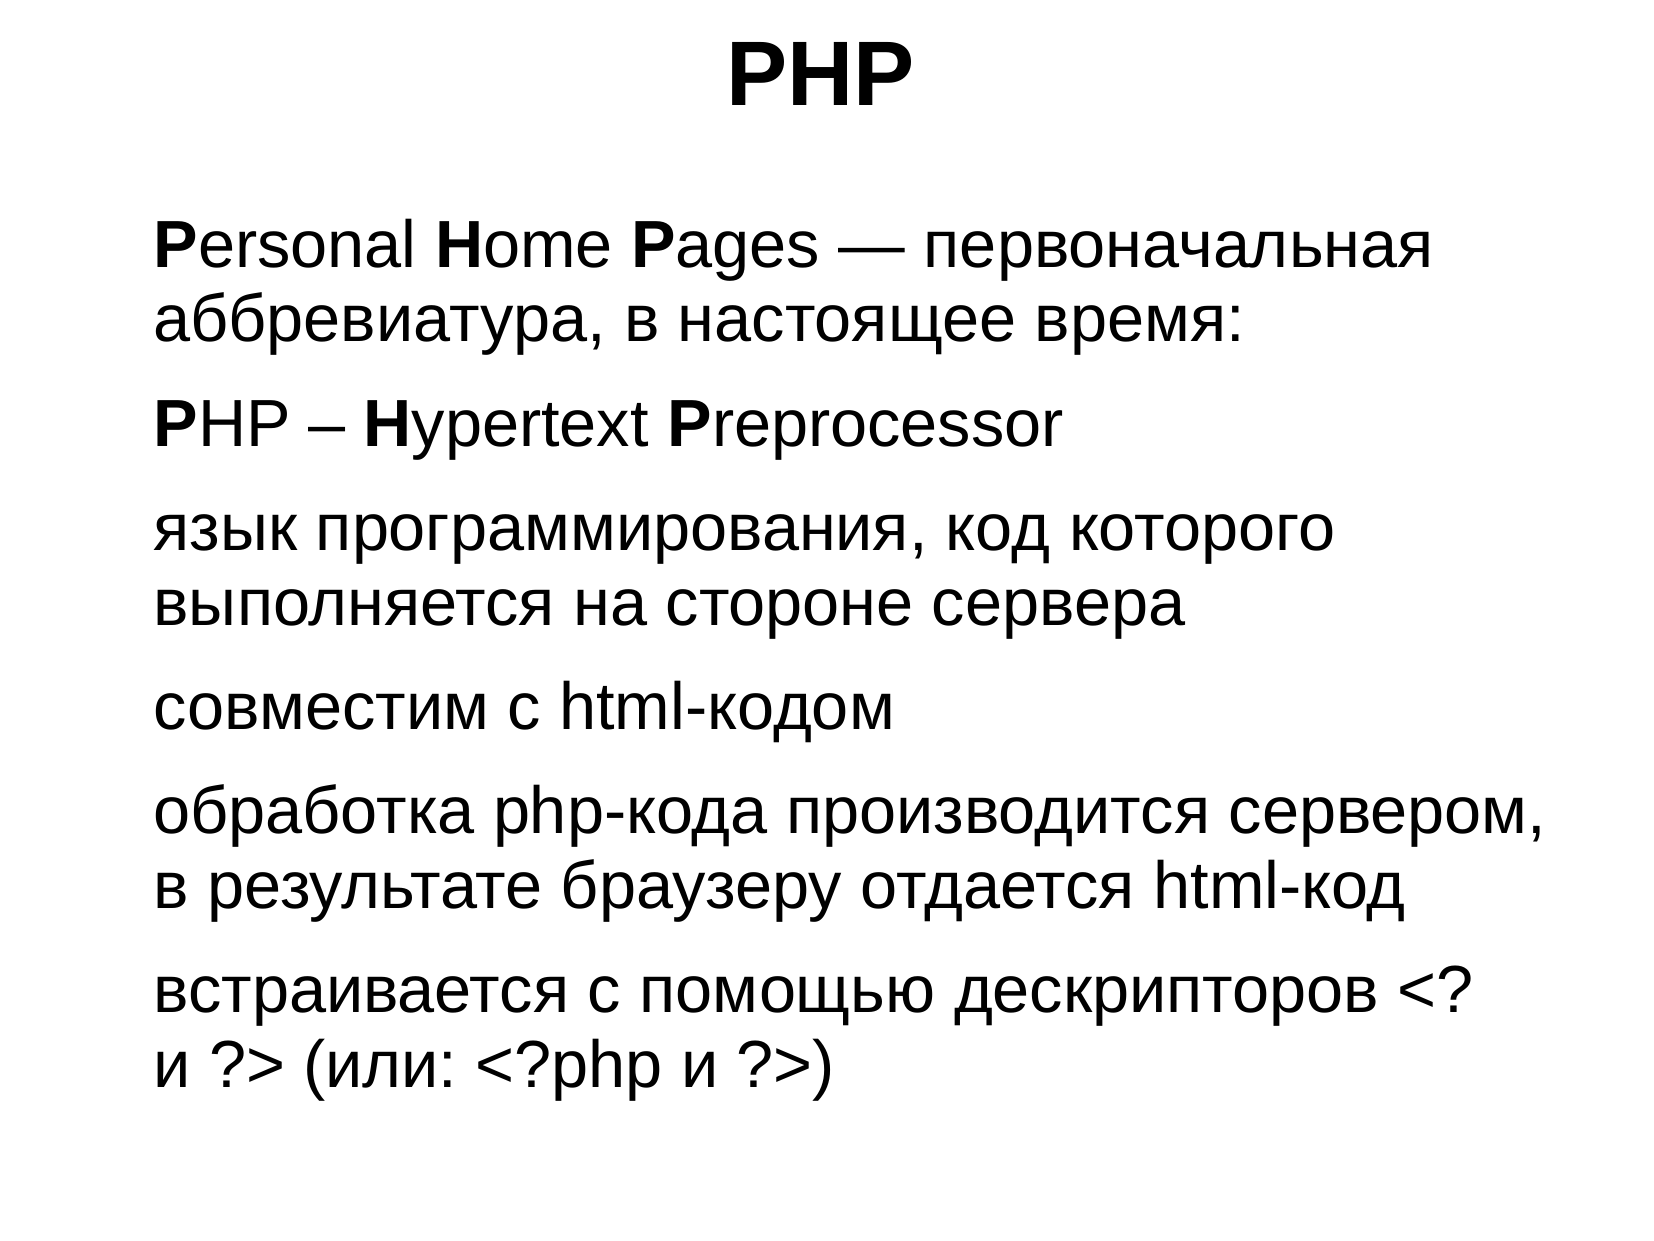

# PHP
Personal Home Pages — первоначальная аббревиатура, в настоящее время:
PHP – Hypertext Preprocessor
язык программирования, код которого выполняется на стороне сервера
совместим с html-кодом
обработка php-кода производится сервером, в результате браузеру отдается html-код
встраивается с помощью дескрипторов <? и ?> (или: <?php и ?>)